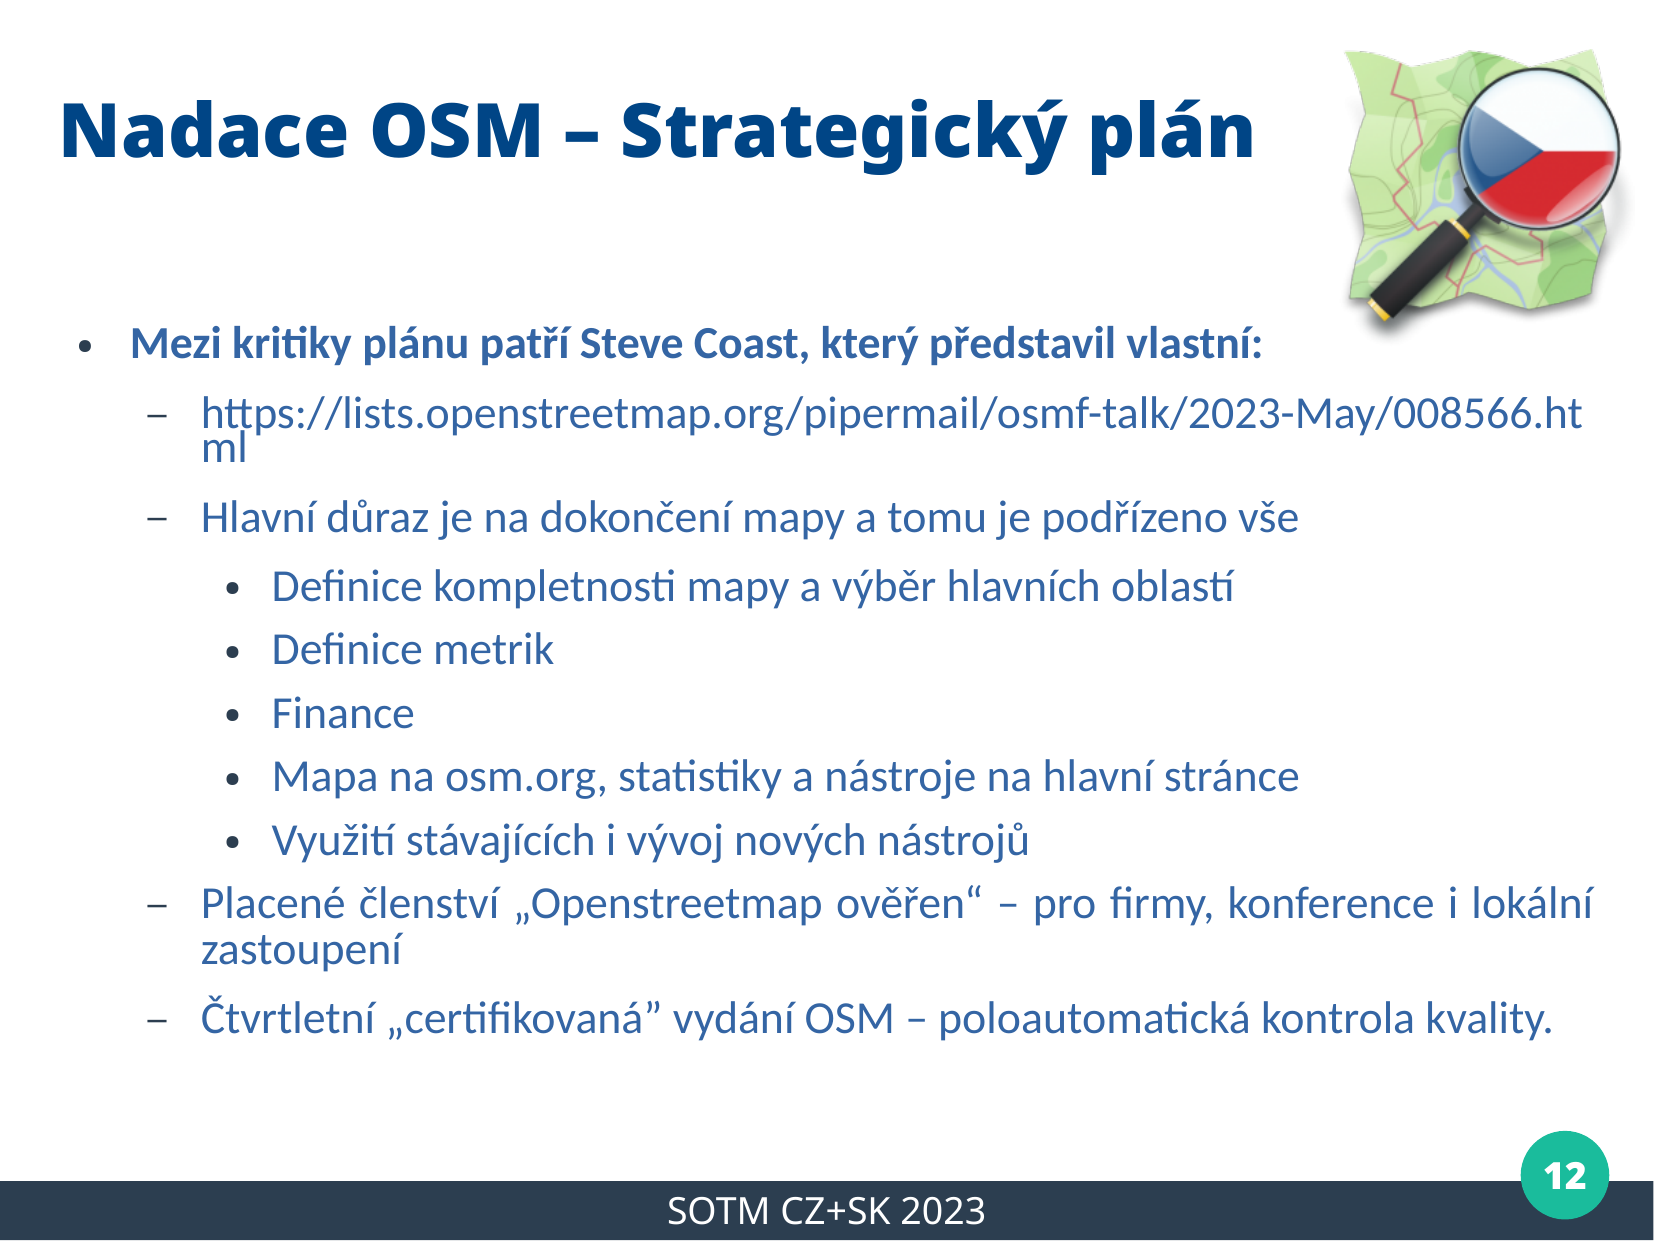

# Nadace OSM – Strategický plán
Mezi kritiky plánu patří Steve Coast, který představil vlastní:
https://lists.openstreetmap.org/pipermail/osmf-talk/2023-May/008566.html
Hlavní důraz je na dokončení mapy a tomu je podřízeno vše
Definice kompletnosti mapy a výběr hlavních oblastí
Definice metrik
Finance
Mapa na osm.org, statistiky a nástroje na hlavní stránce
Využití stávajících i vývoj nových nástrojů
Placené členství „Openstreetmap ověřen“ – pro firmy, konference i lokální zastoupení
Čtvrtletní „certifikovaná” vydání OSM – poloautomatická kontrola kvality.
12
SOTM CZ+SK 2023